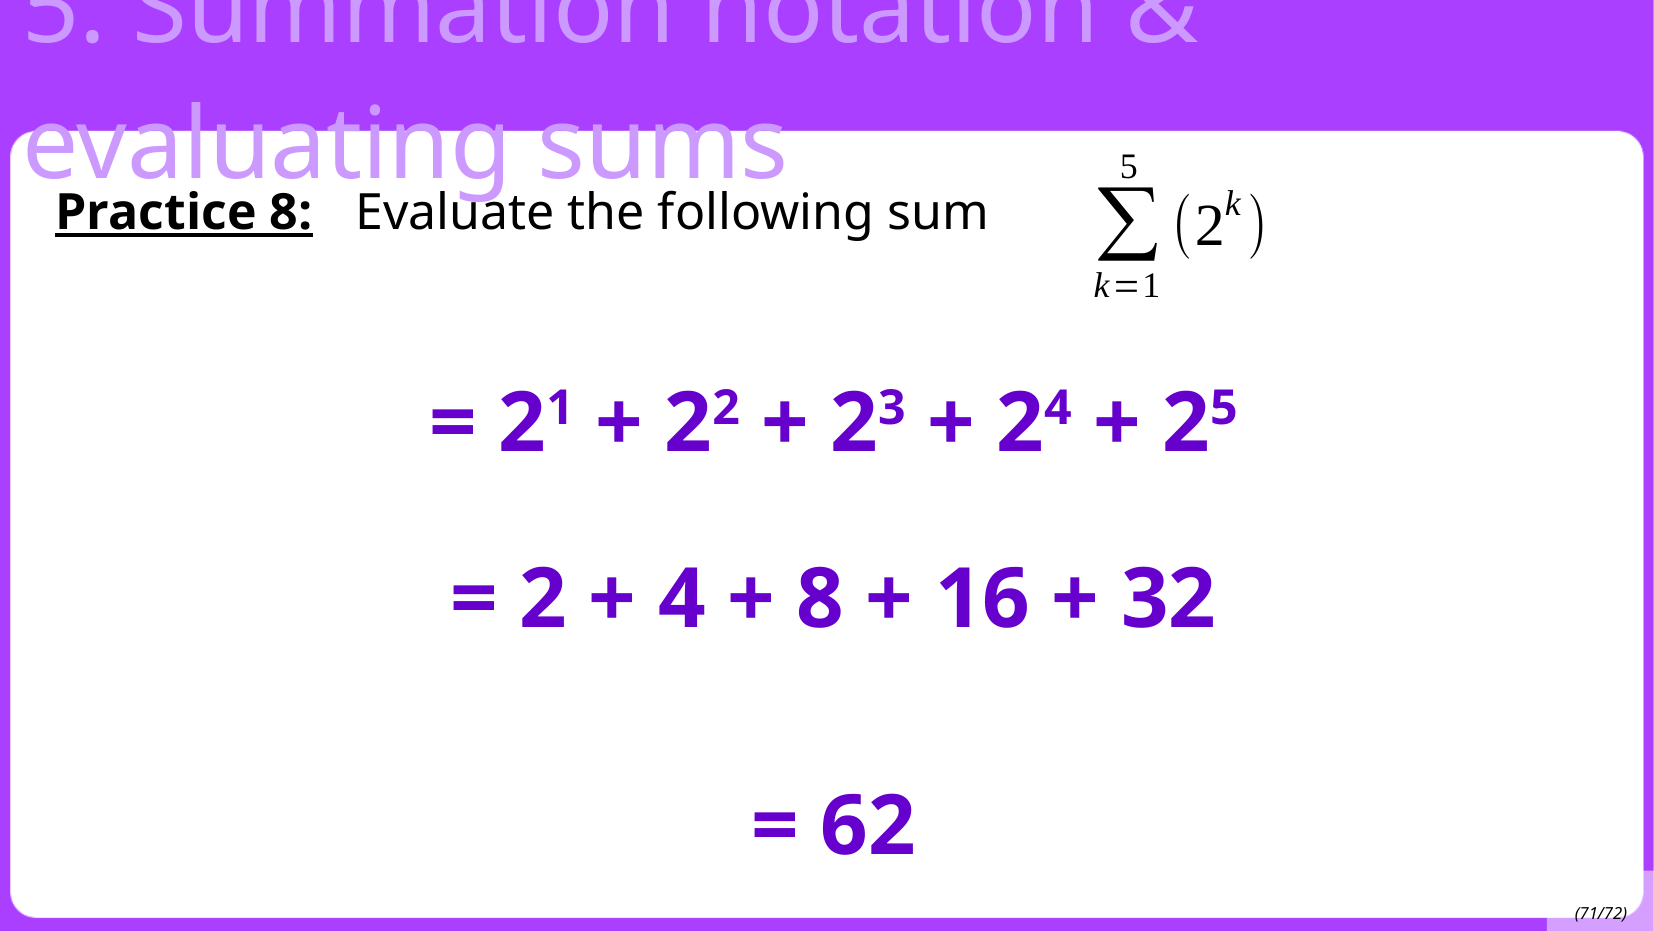

# 5. Summation notation & evaluating sums
Practice 8: 	Evaluate the following sum
= 21 + 22 + 23 + 24 + 25
= 2 + 4 + 8 + 16 + 32
= 62